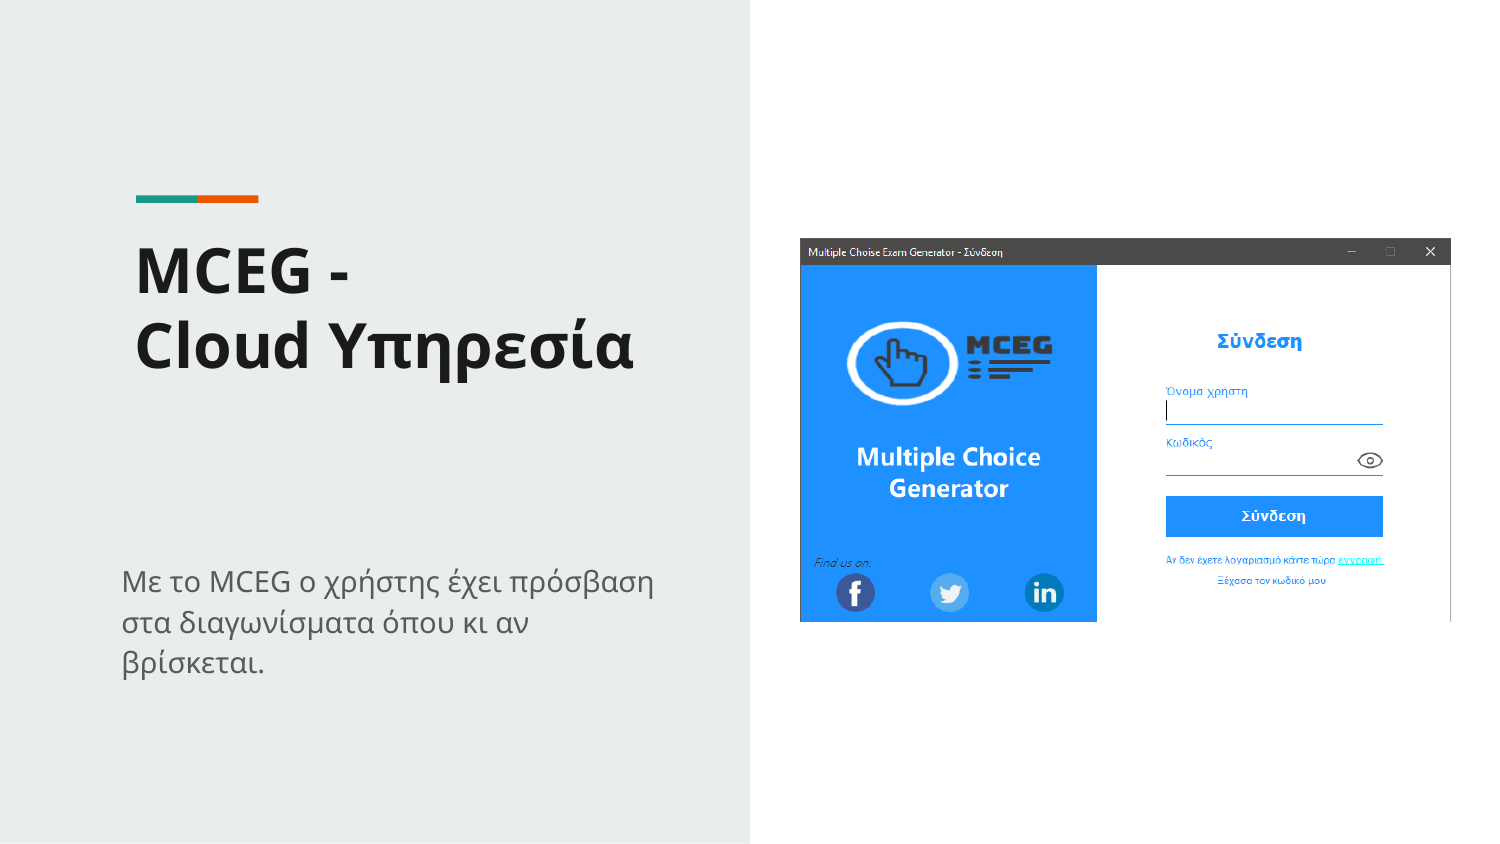

MCEG -
Cloud Υπηρεσία
# 1
Με το MCEG ο χρήστης έχει πρόσβαση στα διαγωνίσματα όπου κι αν βρίσκεται.